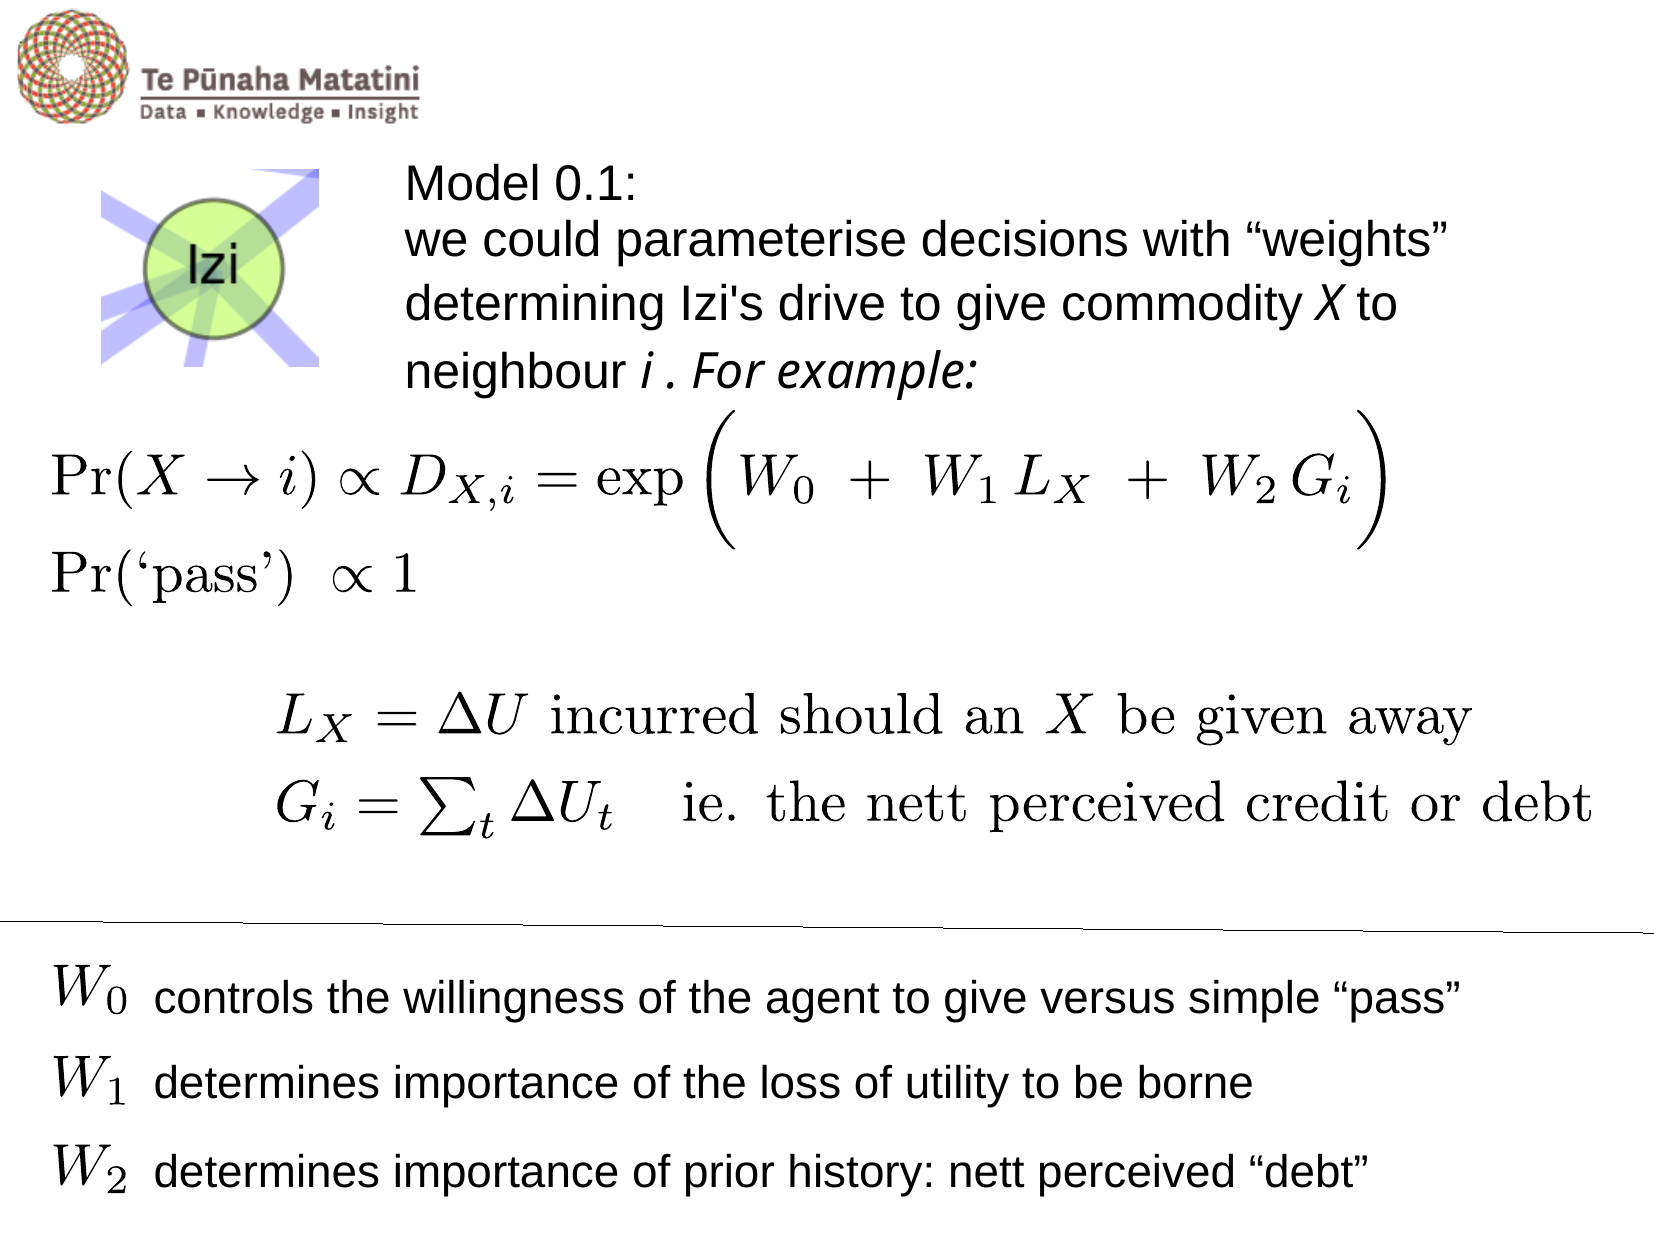

Model 0.1:
we could parameterise decisions with “weights” determining Izi's drive to give commodity X to neighbour i . For example:
controls the willingness of the agent to give versus simple “pass”
determines importance of the loss of utility to be borne
determines importance of prior history: nett perceived “debt”